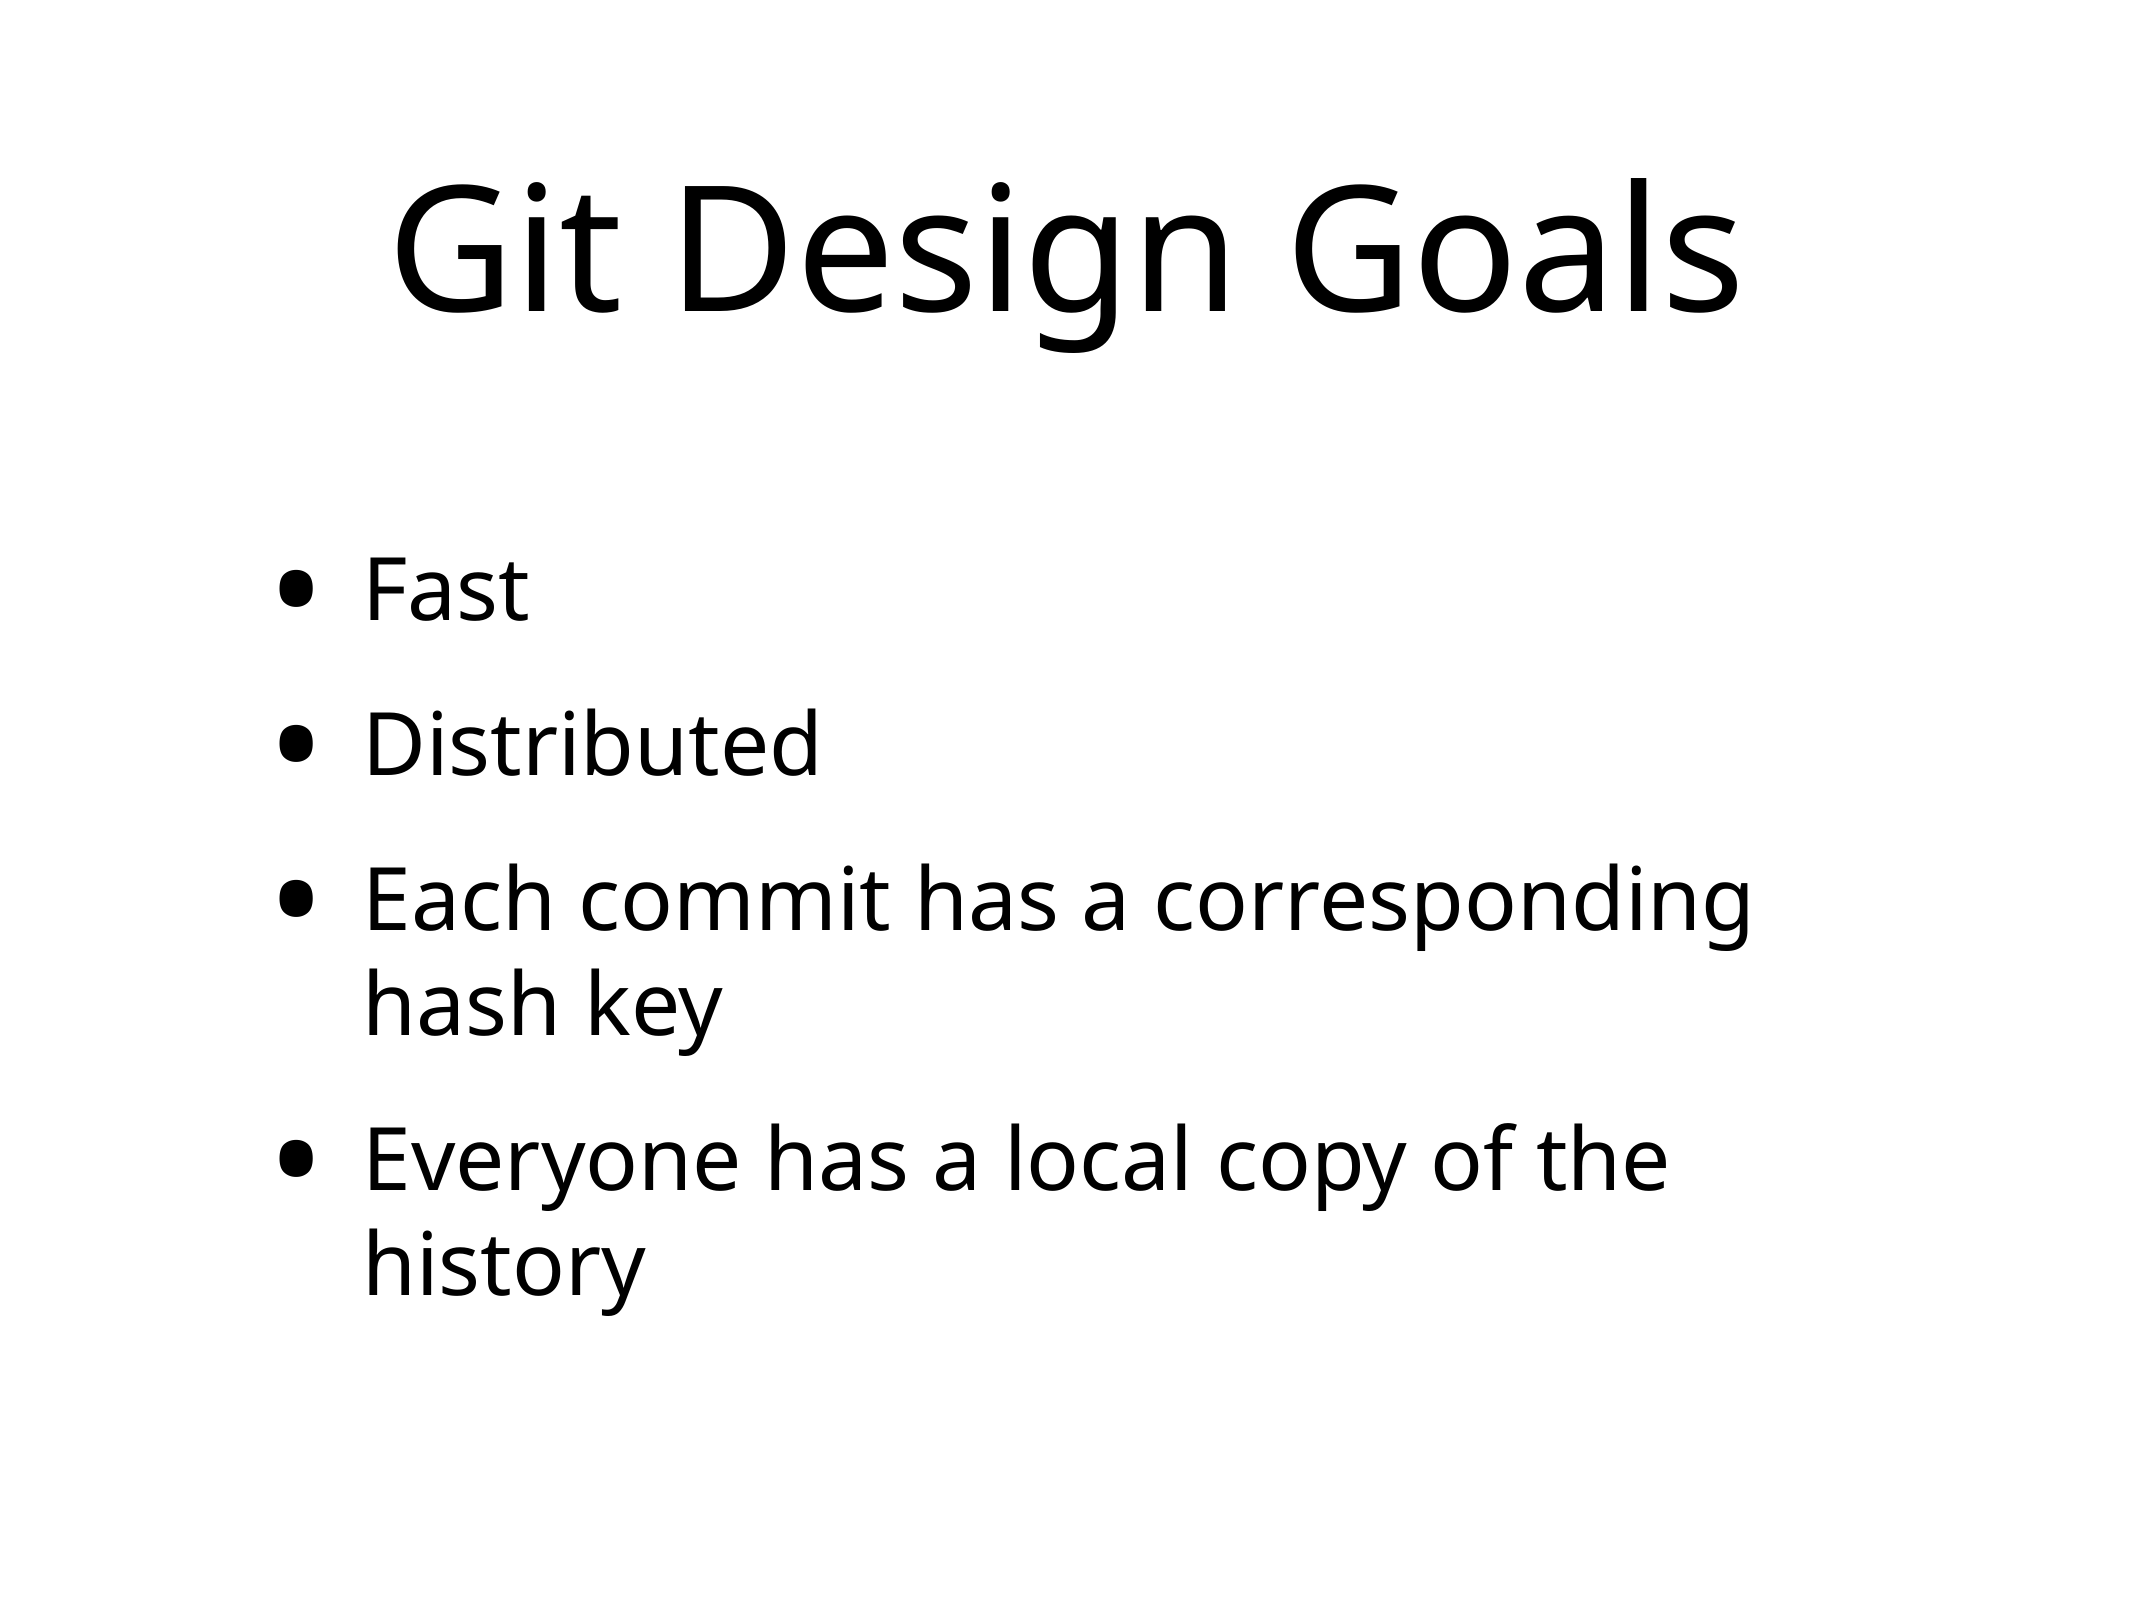

# Git Design Goals
Fast
Distributed
Each commit has a corresponding hash key
Everyone has a local copy of the history